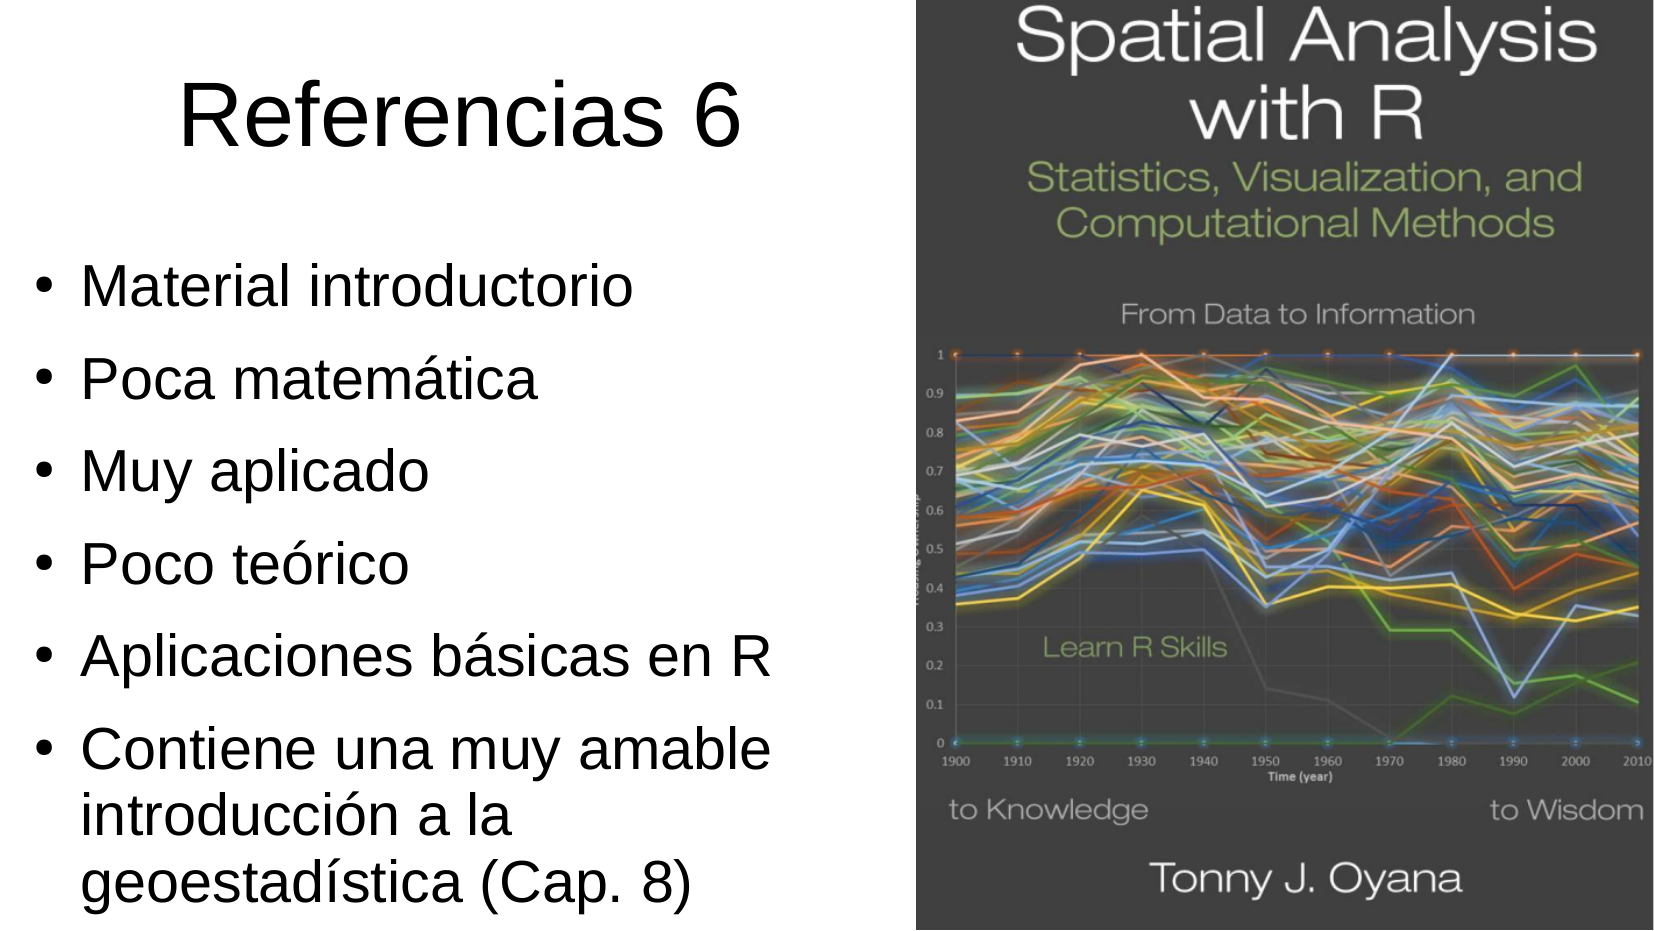

# Referencias 6
Material introductorio
Poca matemática
Muy aplicado
Poco teórico
Aplicaciones básicas en R
Contiene una muy amable introducción a la geoestadística (Cap. 8)